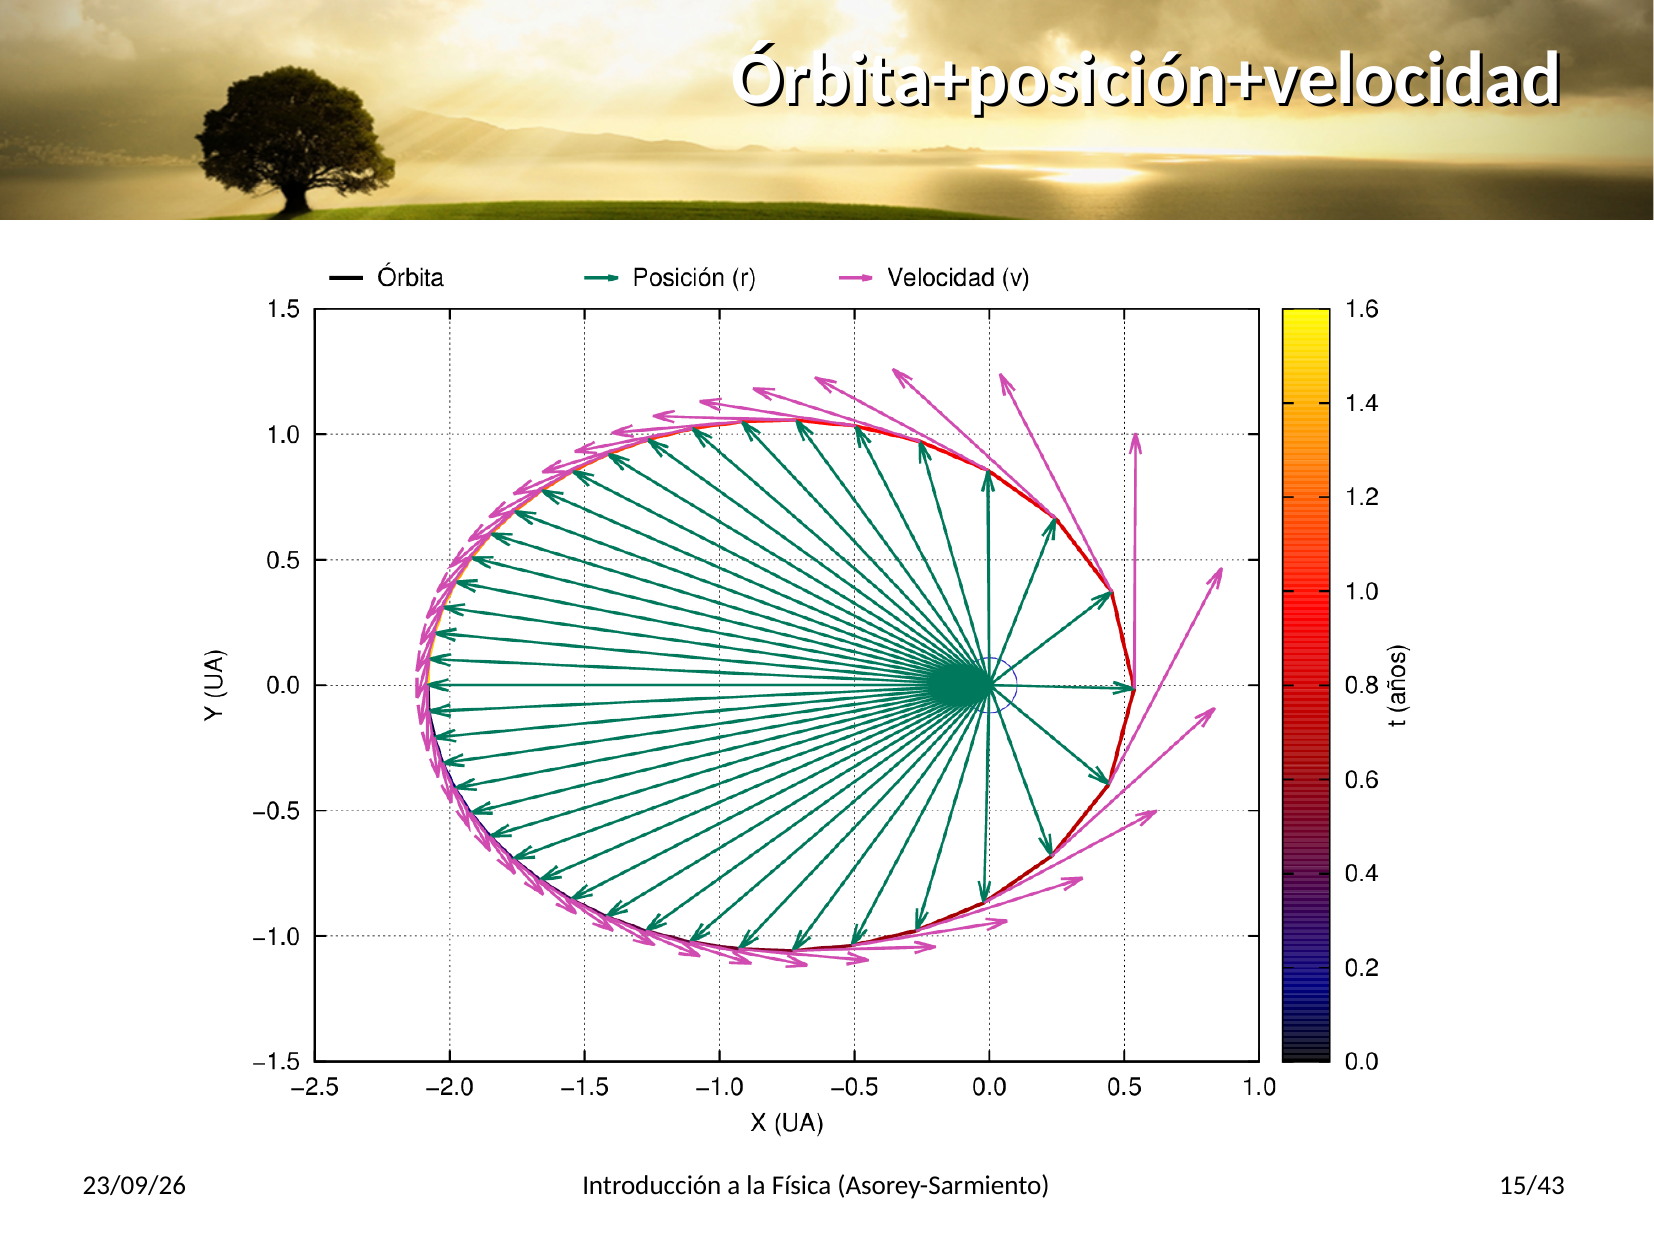

# Órbita+posición+velocidad
Introducción a la Física (Asorey-Sarmiento)
15